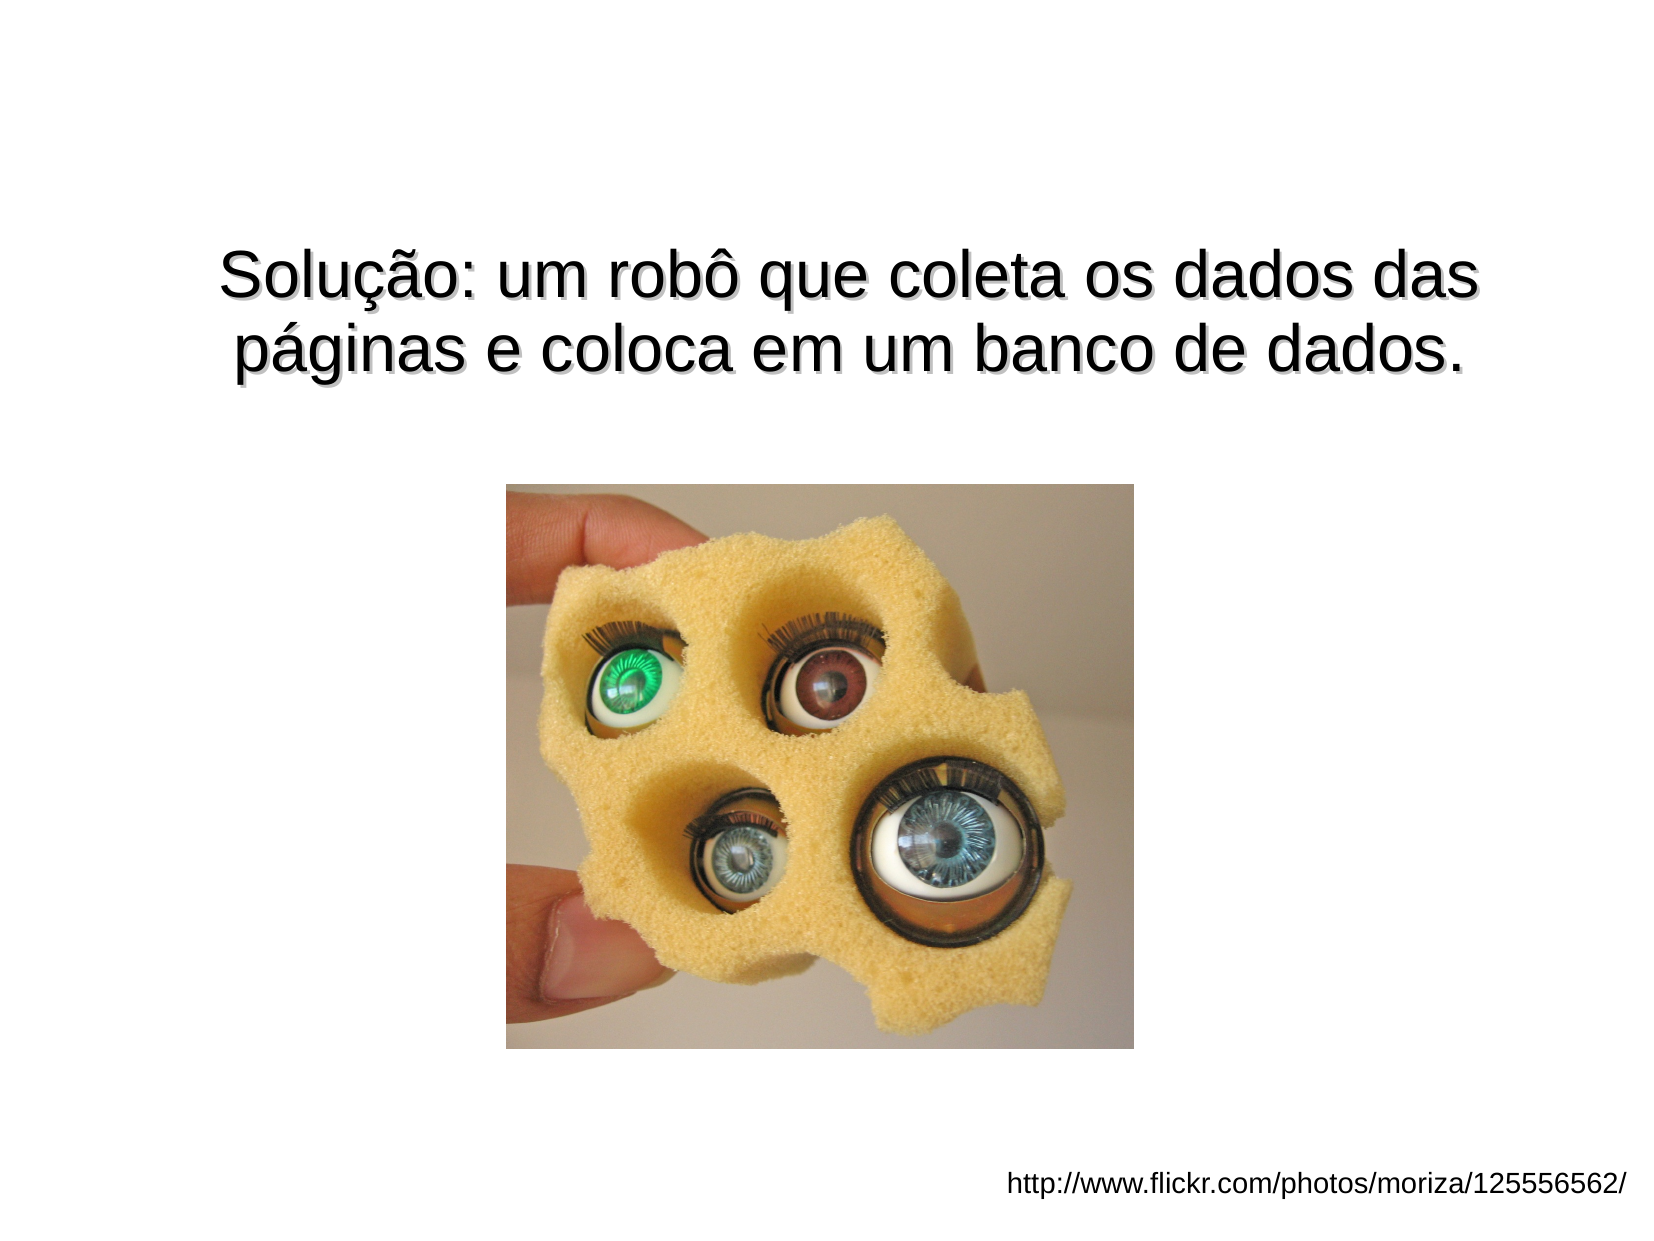

# Solução: um robô que coleta os dados das páginas e coloca em um banco de dados.
http://www.flickr.com/photos/moriza/125556562/